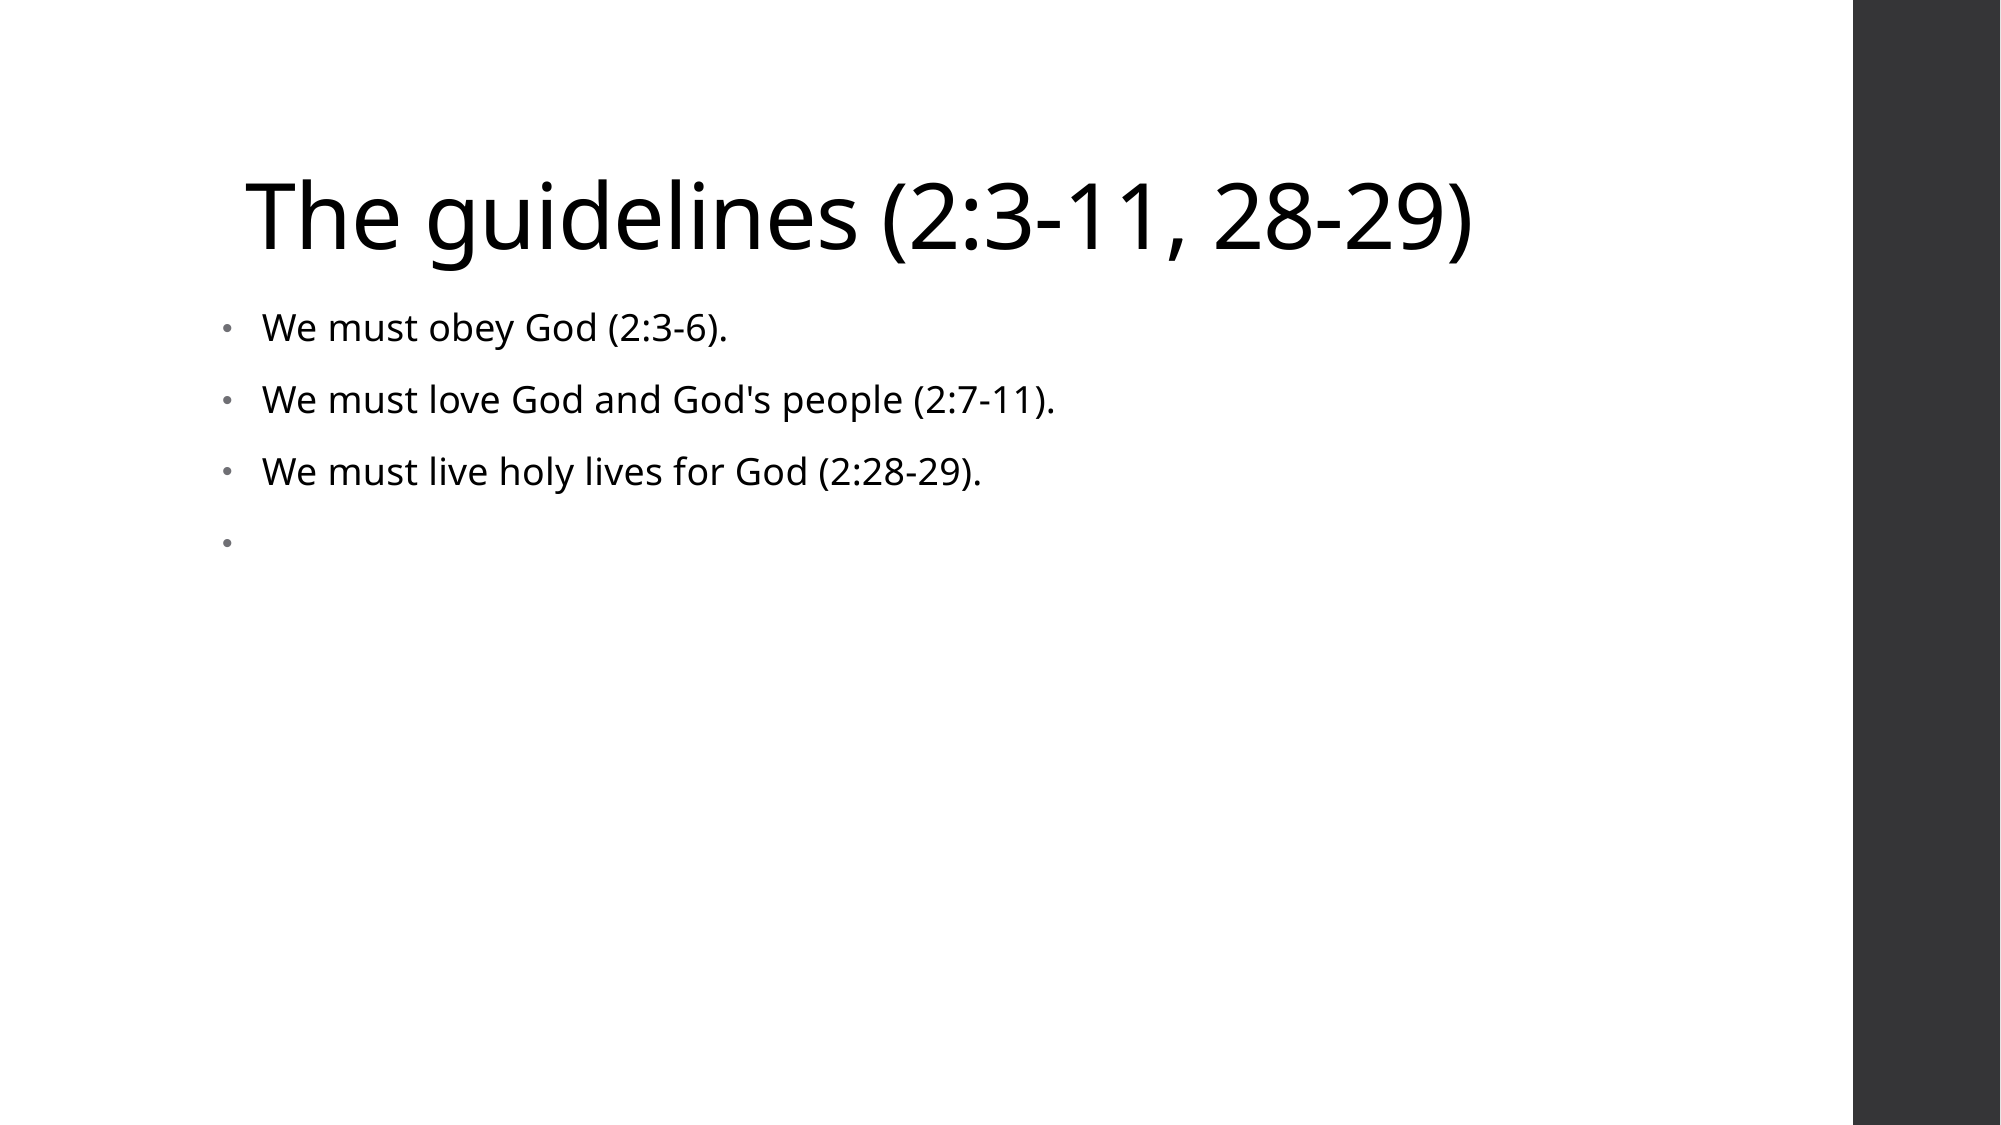

# The guidelines (2:3-11, 28-29)
 We must obey God (2:3-6).
 We must love God and God's people (2:7-11).
 We must live holy lives for God (2:28-29).